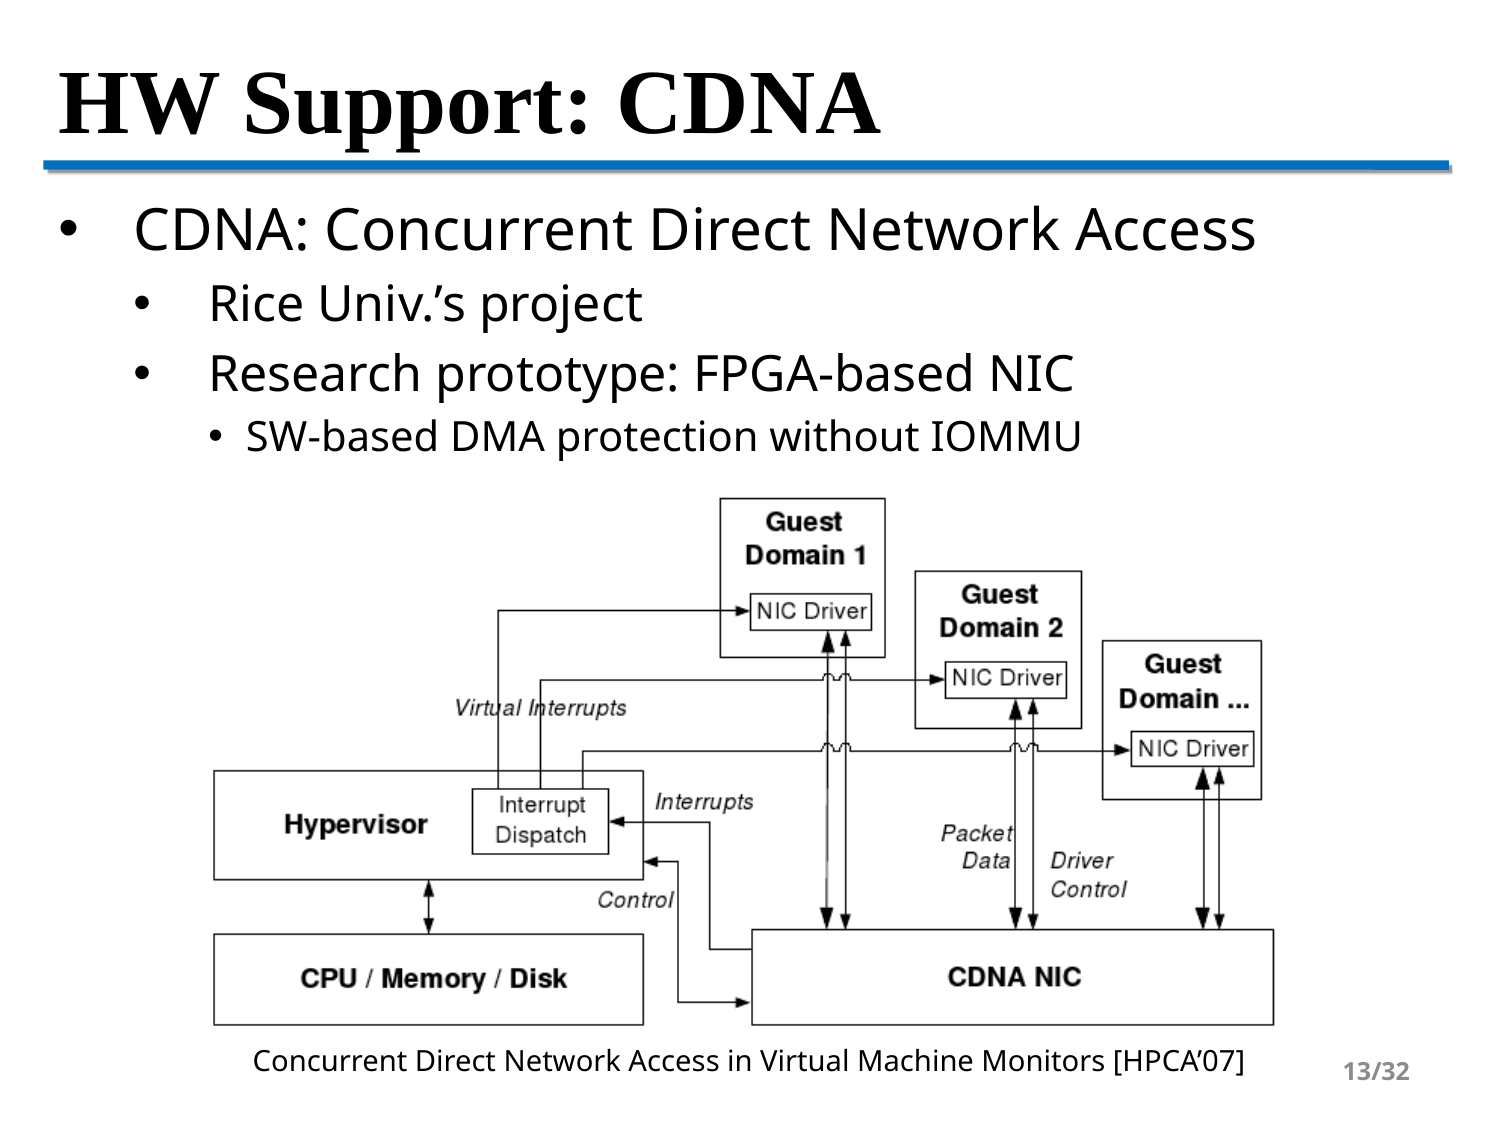

# HW Support: CDNA
CDNA: Concurrent Direct Network Access
Rice Univ.’s project
Research prototype: FPGA-based NIC
SW-based DMA protection without IOMMU
Concurrent Direct Network Access in Virtual Machine Monitors [HPCA’07]